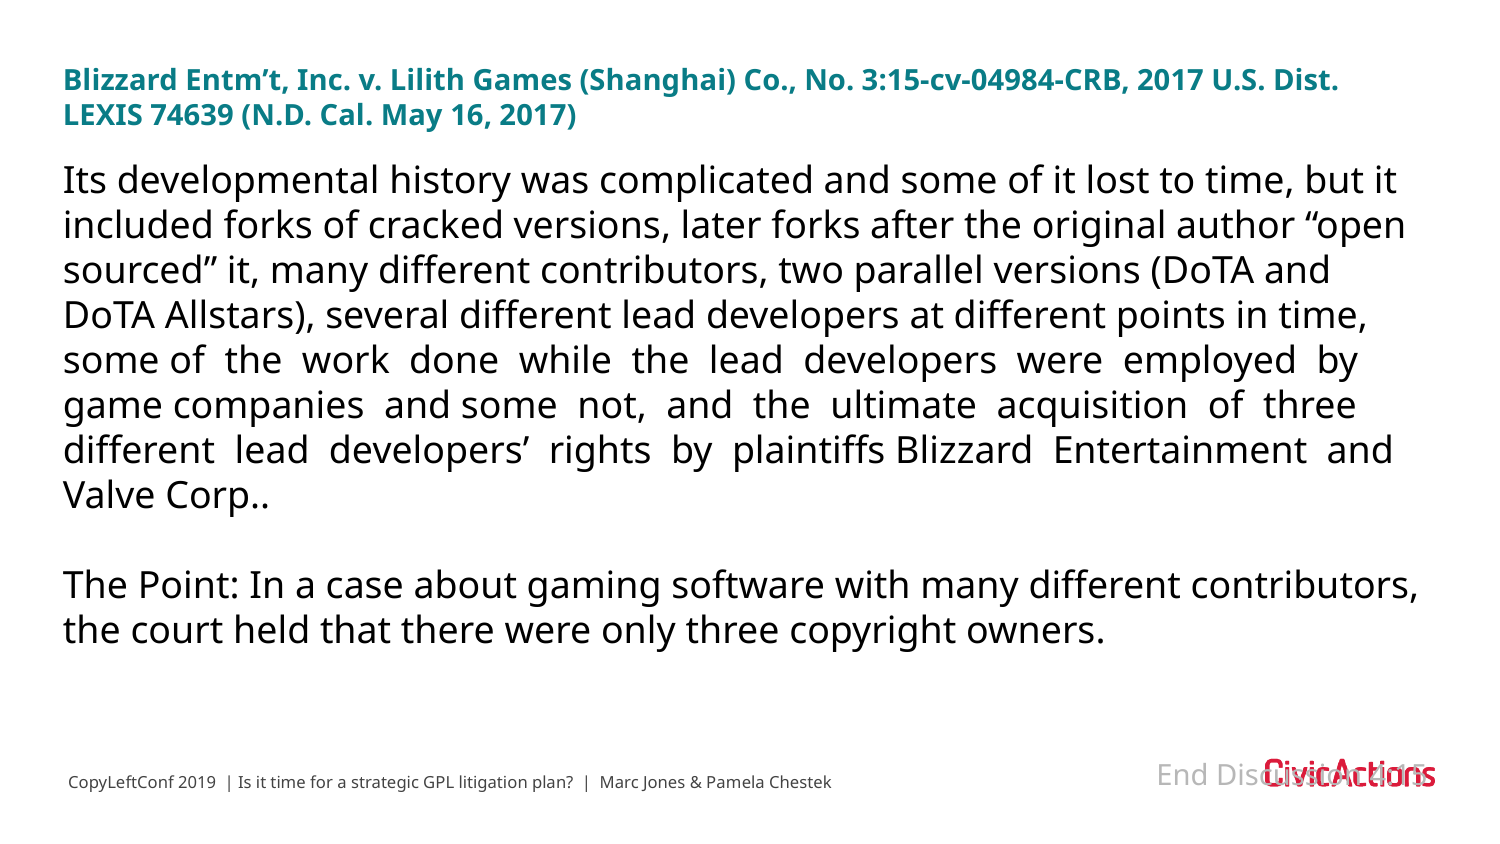

Blizzard Entm’t, Inc. v. Lilith Games (Shanghai) Co., No. 3:15-cv-04984-CRB, 2017 U.S. Dist. LEXIS 74639 (N.D. Cal. May 16, 2017)
# Its developmental history was complicated and some of it lost to time, but it included forks of cracked versions, later forks after the original author “open sourced” it, many different contributors, two parallel versions (DoTA and DoTA Allstars), several different lead developers at different points in time, some of the work done while the lead developers were employed by game companies and some not, and the ultimate acquisition of three different lead developers’ rights by plaintiffs Blizzard Entertainment and Valve Corp..
The Point: In a case about gaming software with many different contributors, the court held that there were only three copyright owners.
End Discussion 4:15
CopyLeftConf 2019 | Is it time for a strategic GPL litigation plan? | Marc Jones & Pamela Chestek